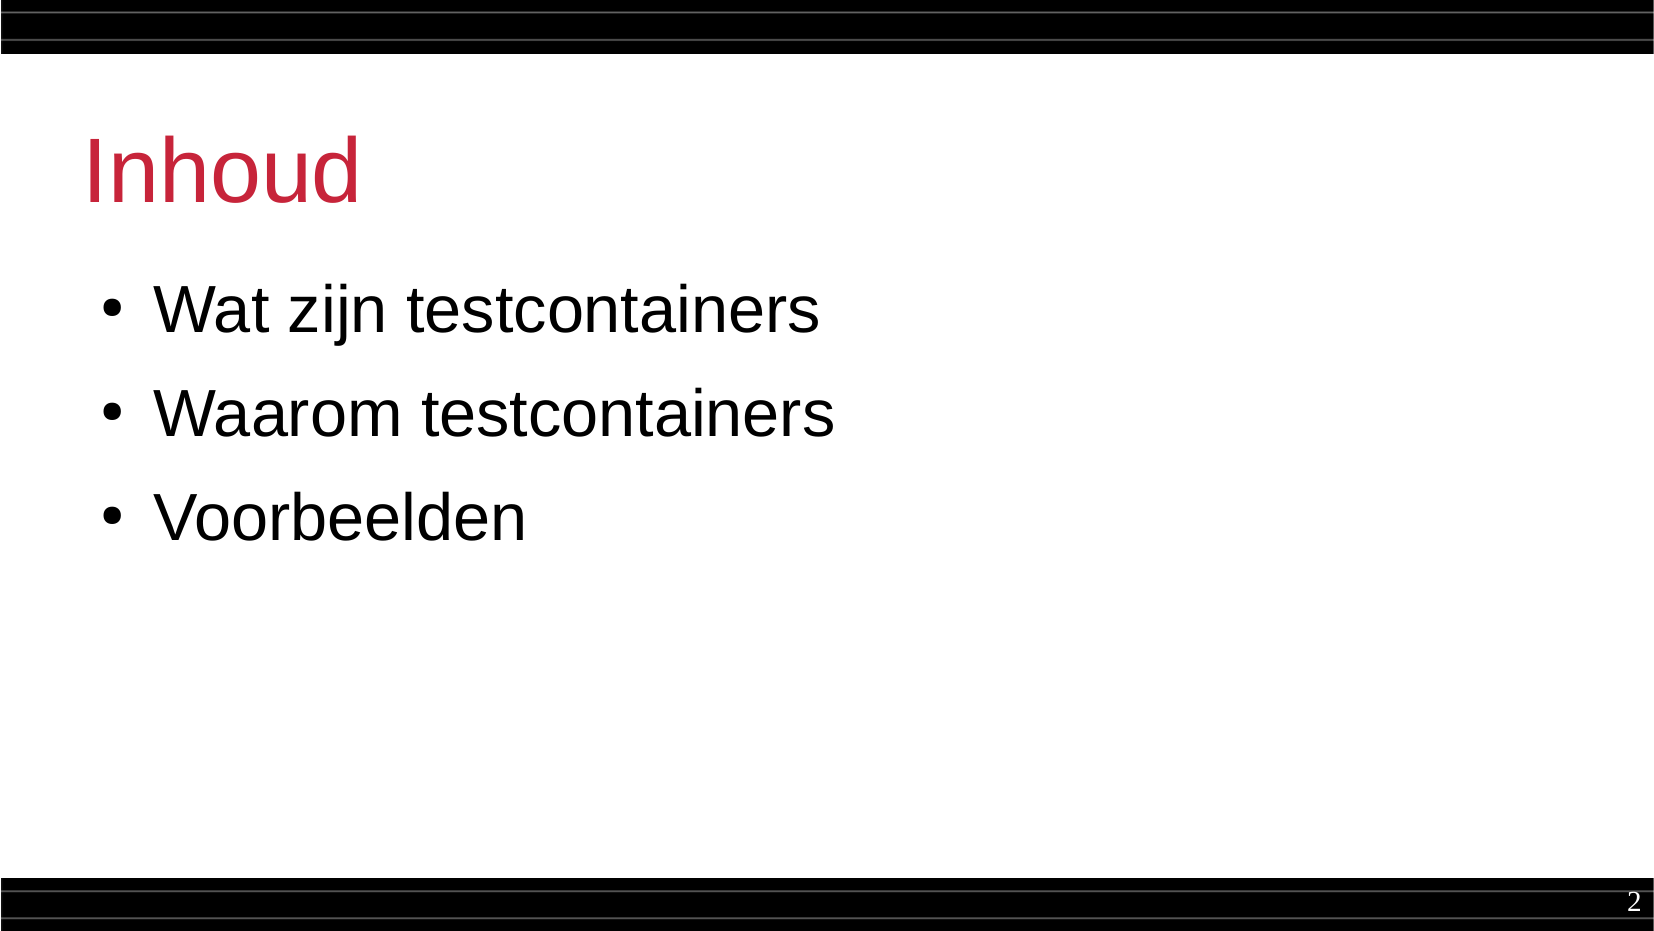

# Inhoud
Wat zijn testcontainers
Waarom testcontainers
Voorbeelden